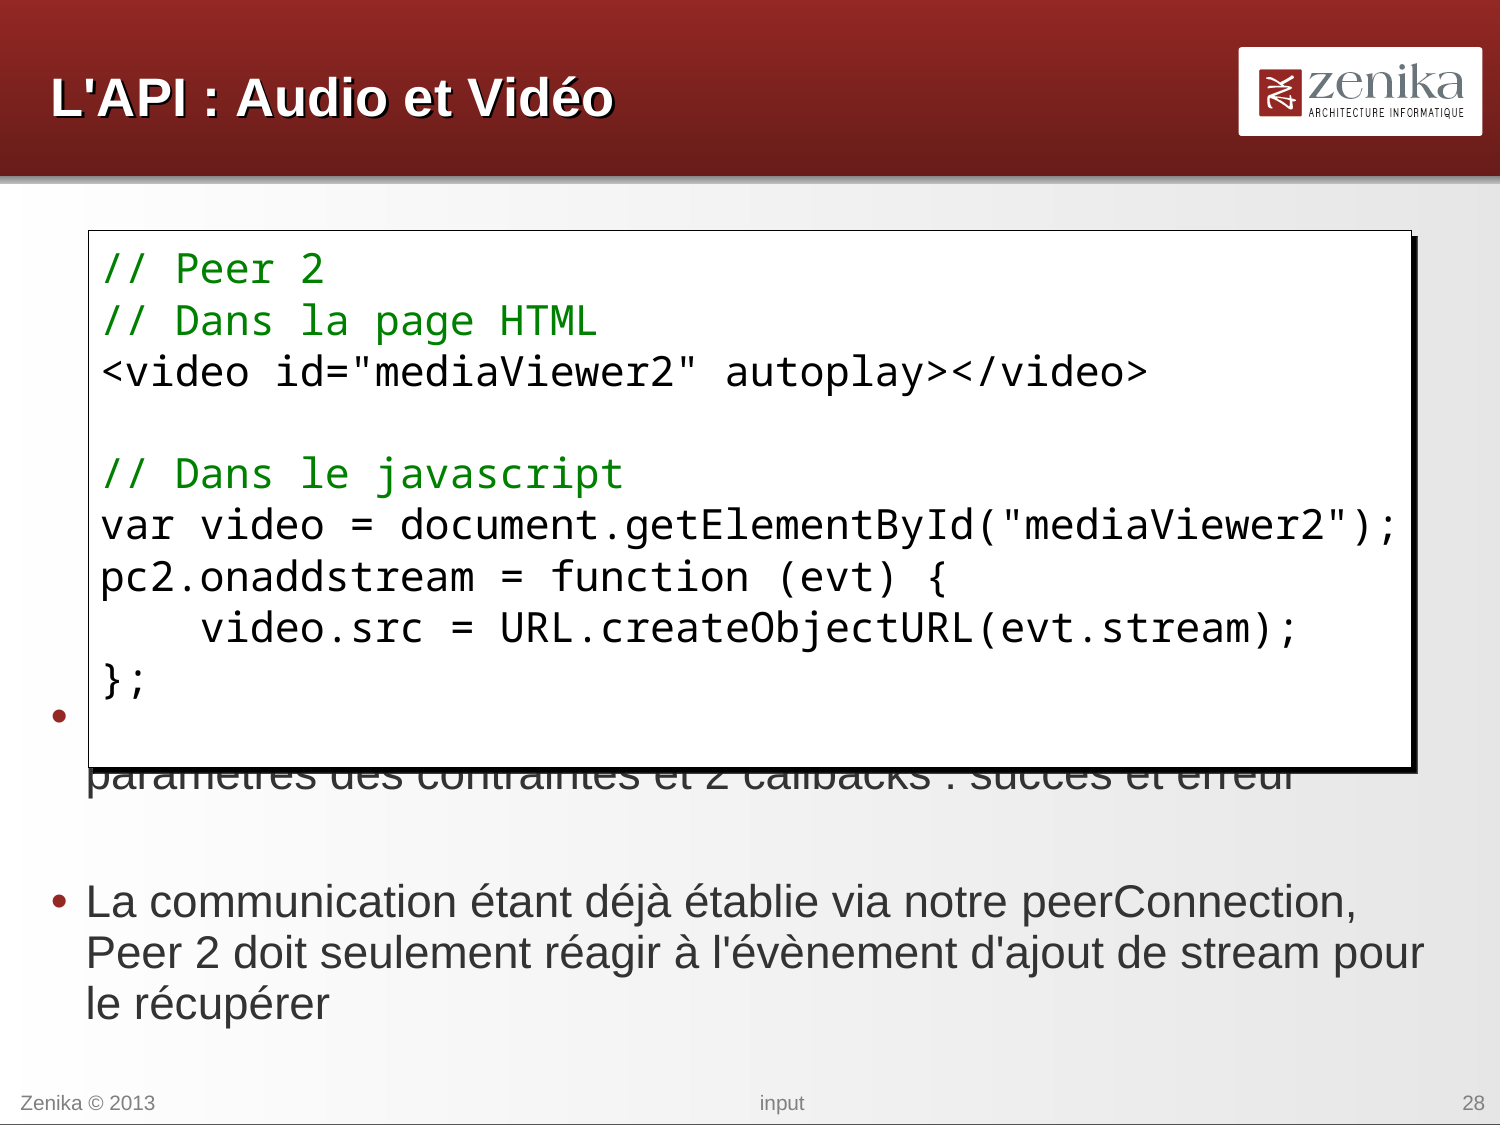

# L'API : Audio et Vidéo
// Peer 2
// Dans la page HTML
<video id="mediaViewer2" autoplay></video>
// Dans le javascript
var video = document.getElementById("mediaViewer2");
pc2.onaddstream = function (evt) {
 video.src = URL.createObjectURL(evt.stream);
};
getUserMedia récupère le flux audio/vidéo. Il prend en paramètres des contraintes et 2 callbacks : succès et erreur
La communication étant déjà établie via notre peerConnection, Peer 2 doit seulement réagir à l'évènement d'ajout de stream pour le récupérer